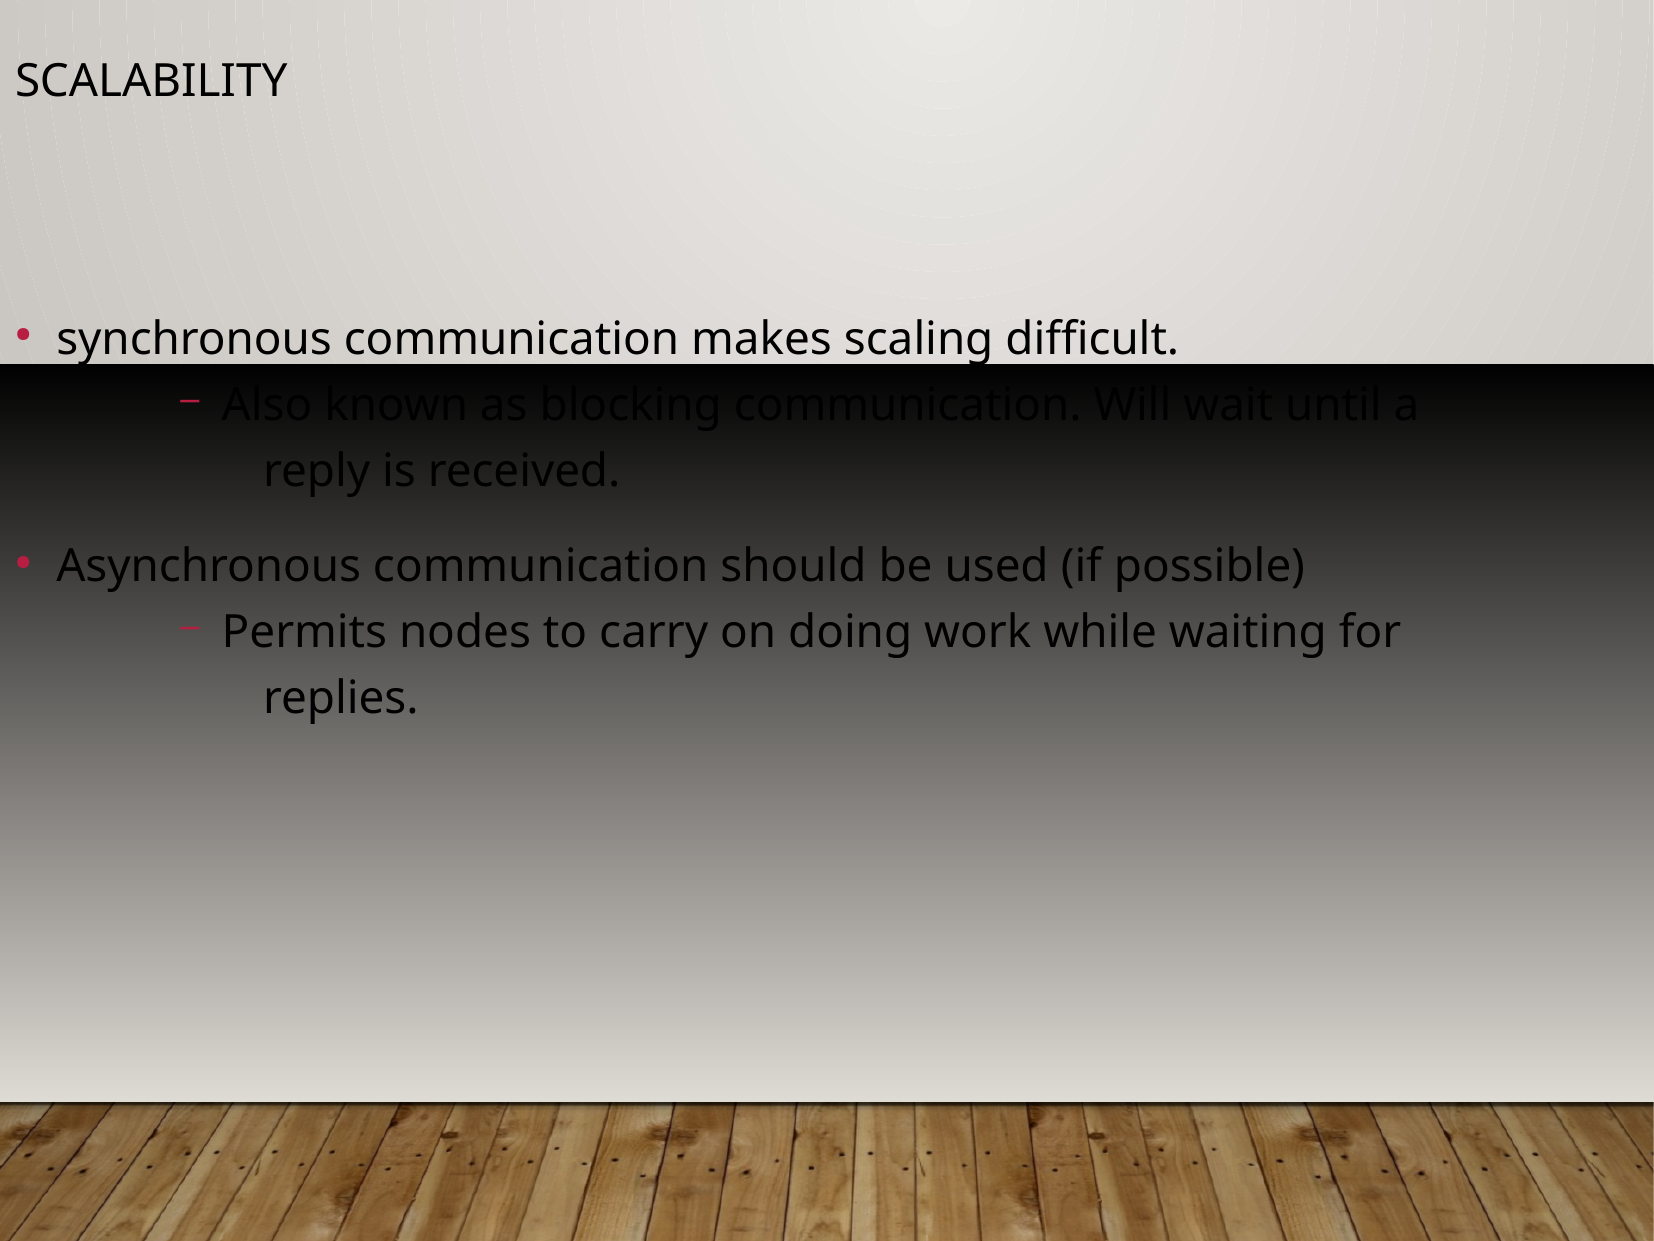

# Scalability
synchronous communication makes scaling difficult.
Also known as blocking communication. Will wait until a reply is received.
Asynchronous communication should be used (if possible)
Permits nodes to carry on doing work while waiting for replies.